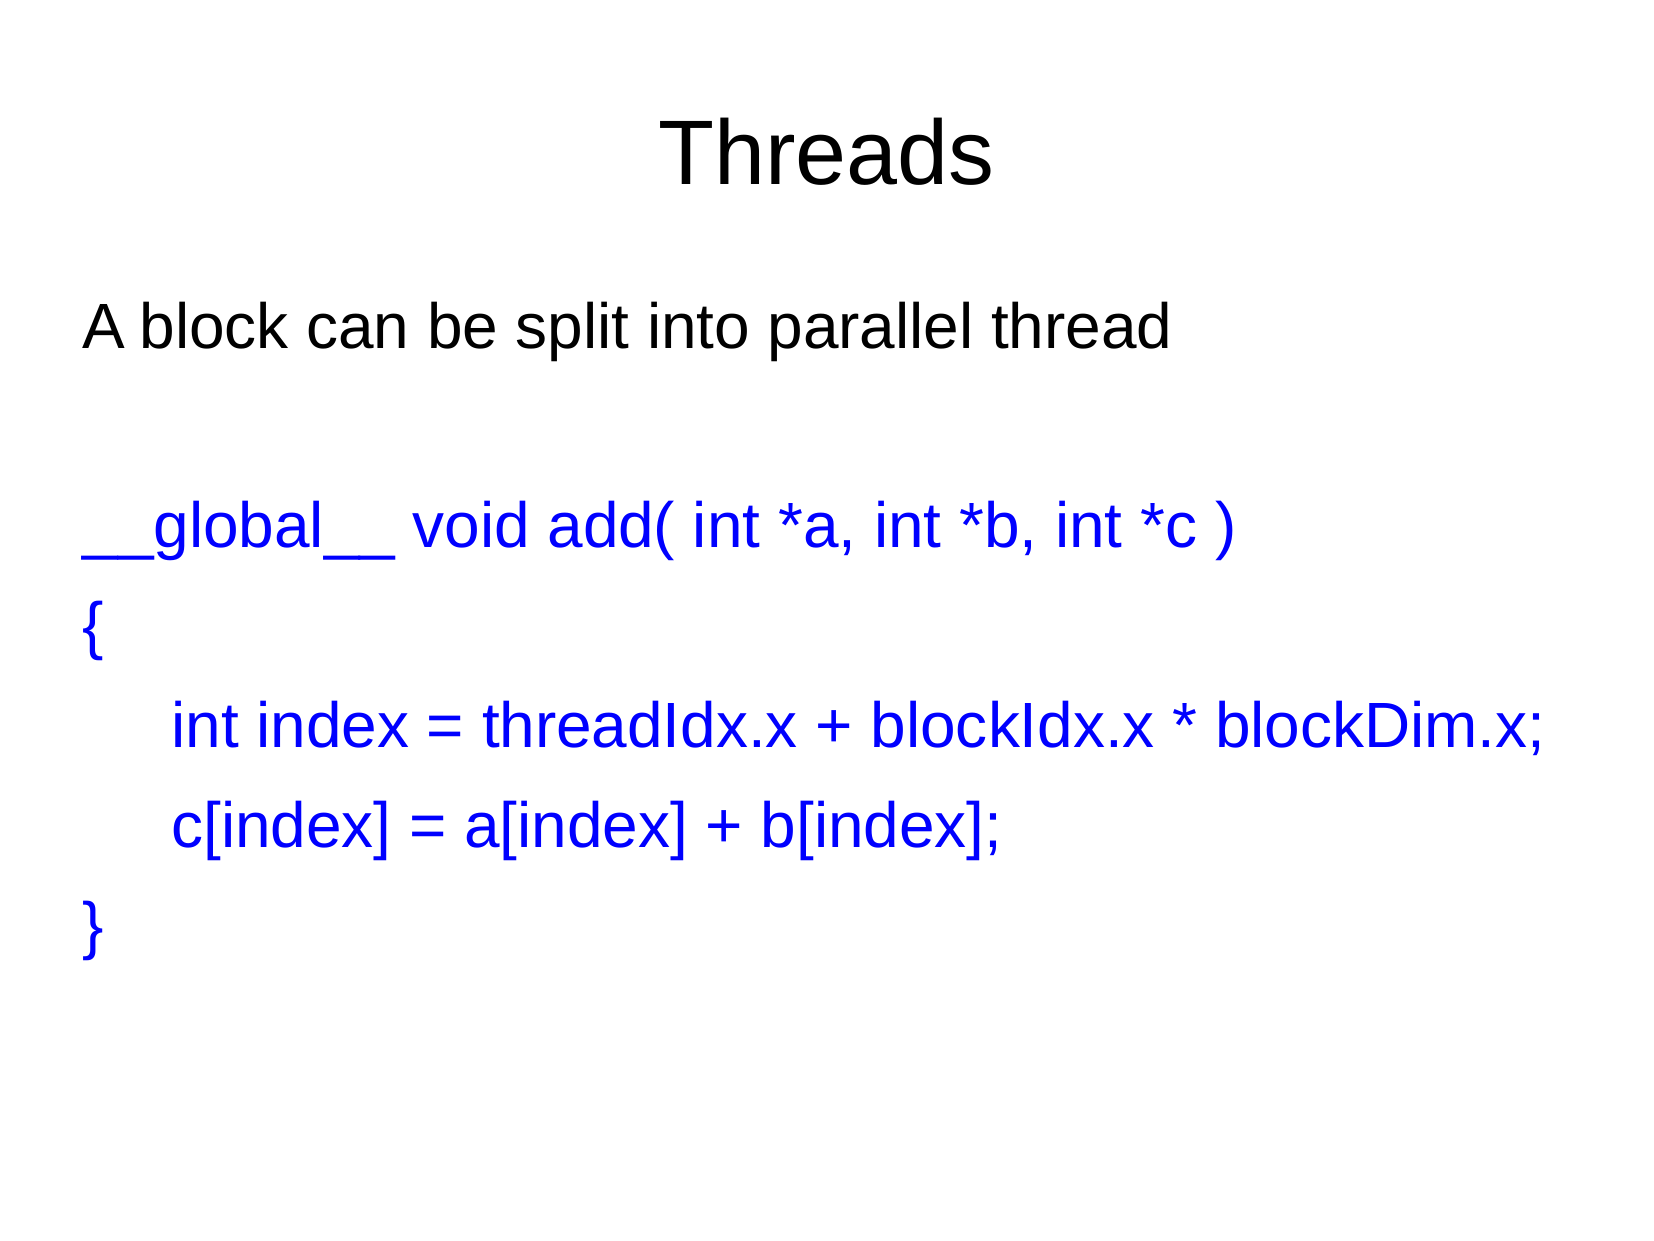

# Threads
A block can be split into parallel thread
__global__ void add( int *a, int *b, int *c )
{
 int index = threadIdx.x + blockIdx.x * blockDim.x;
 c[index] = a[index] + b[index];
}